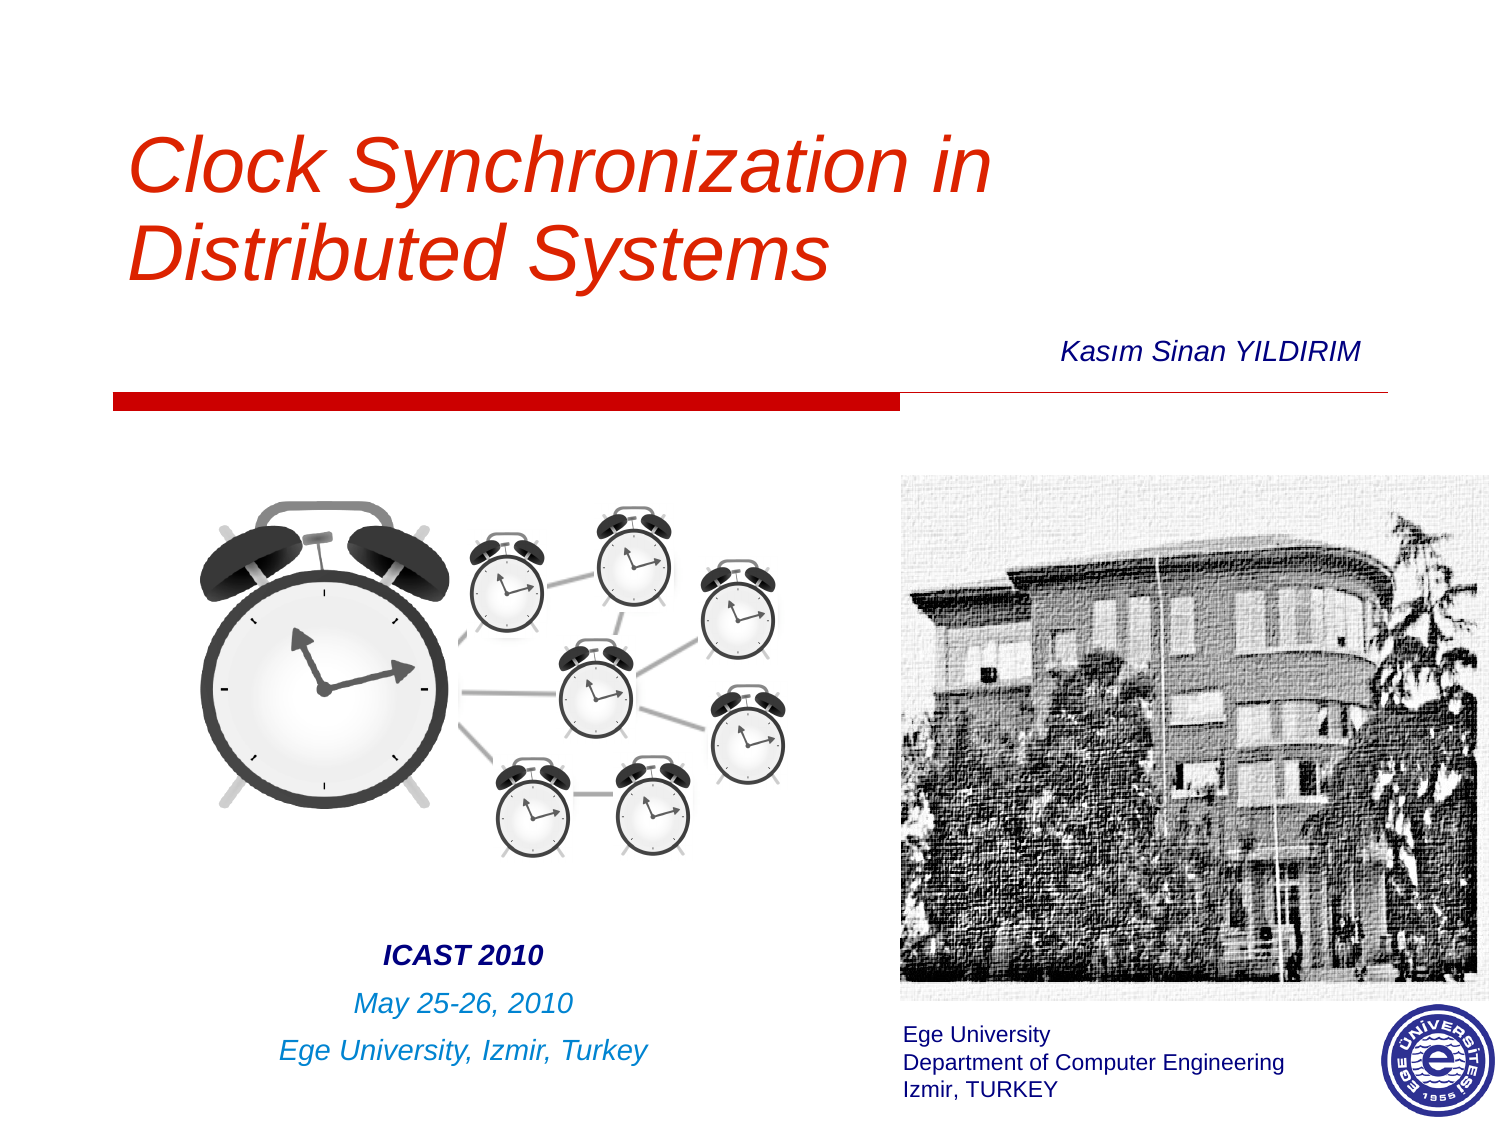

# Clock Synchronization in Distributed Systems
Kasım Sinan YILDIRIM
ICAST 2010
May 25-26, 2010
Ege University, Izmir, Turkey
Ege University
Department of Computer Engineering
Izmir, TURKEY